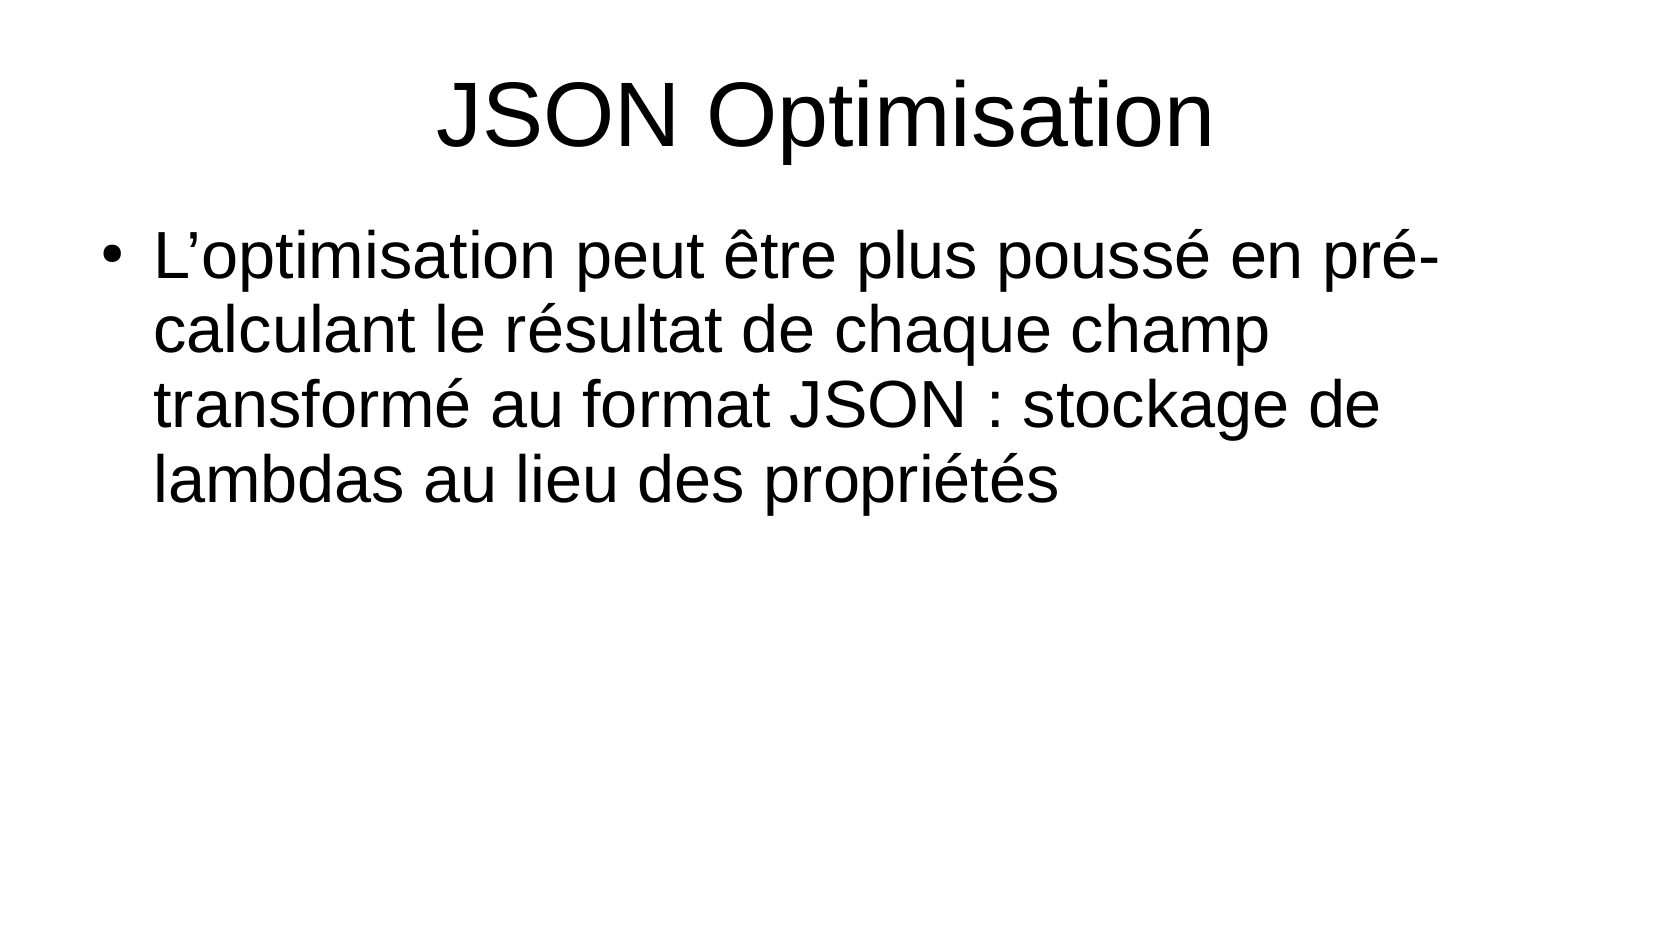

# JSON Optimisation
L’optimisation peut être plus poussé en pré-calculant le résultat de chaque champ transformé au format JSON : stockage de lambdas au lieu des propriétés